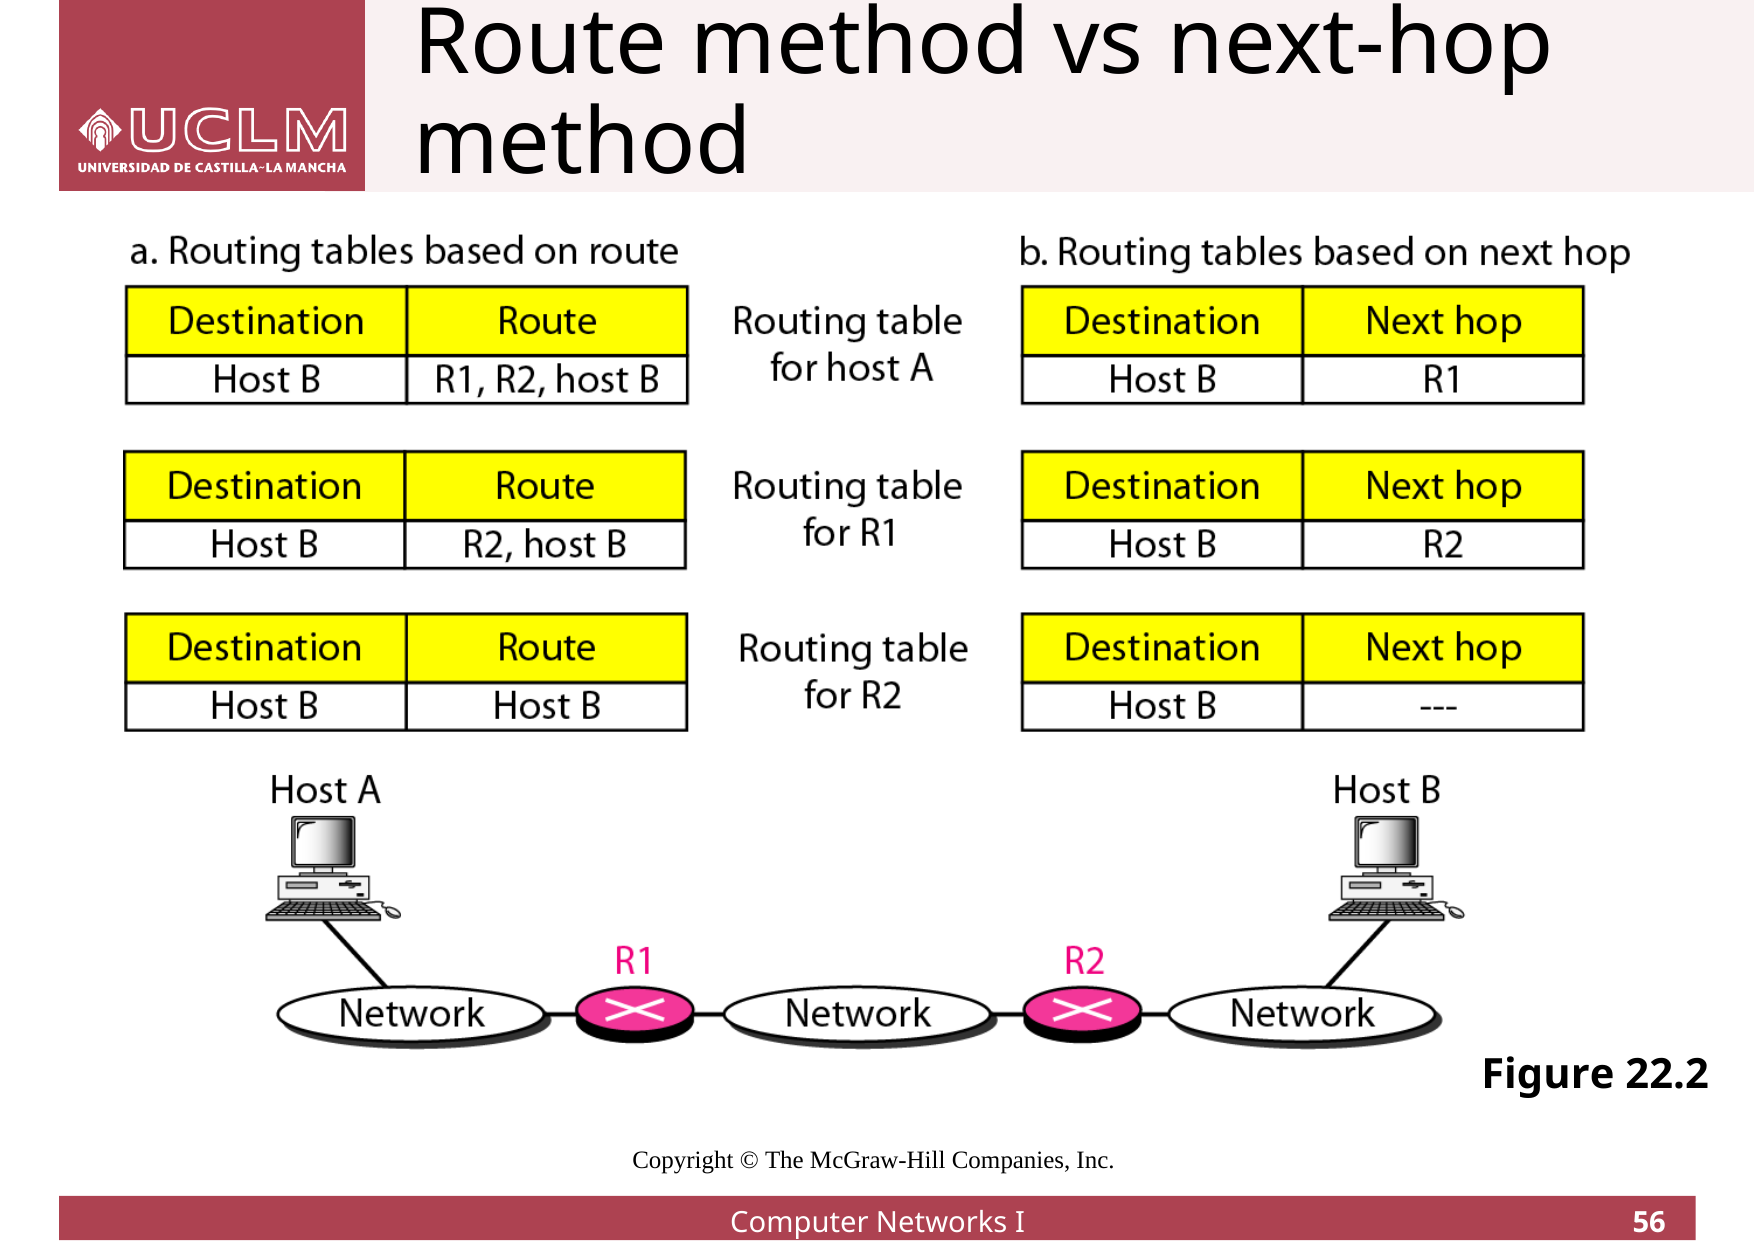

# Route method vs next-hop method
Figure 22.2
Copyright © The McGraw-Hill Companies, Inc.
Computer Networks I
56